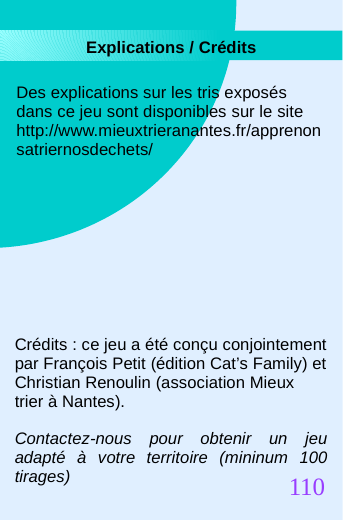

Explications / Crédits
Des explications sur les tris exposés dans ce jeu sont disponibles sur le site http://www.mieuxtrieranantes.fr/apprenonsatriernosdechets/
Crédits : ce jeu a été conçu conjointement par François Petit (édition Cat’s Family) et Christian Renoulin (association Mieux trier à Nantes).
Contactez-nous pour obtenir un jeu adapté à votre territoire (mininum 100 tirages)
110